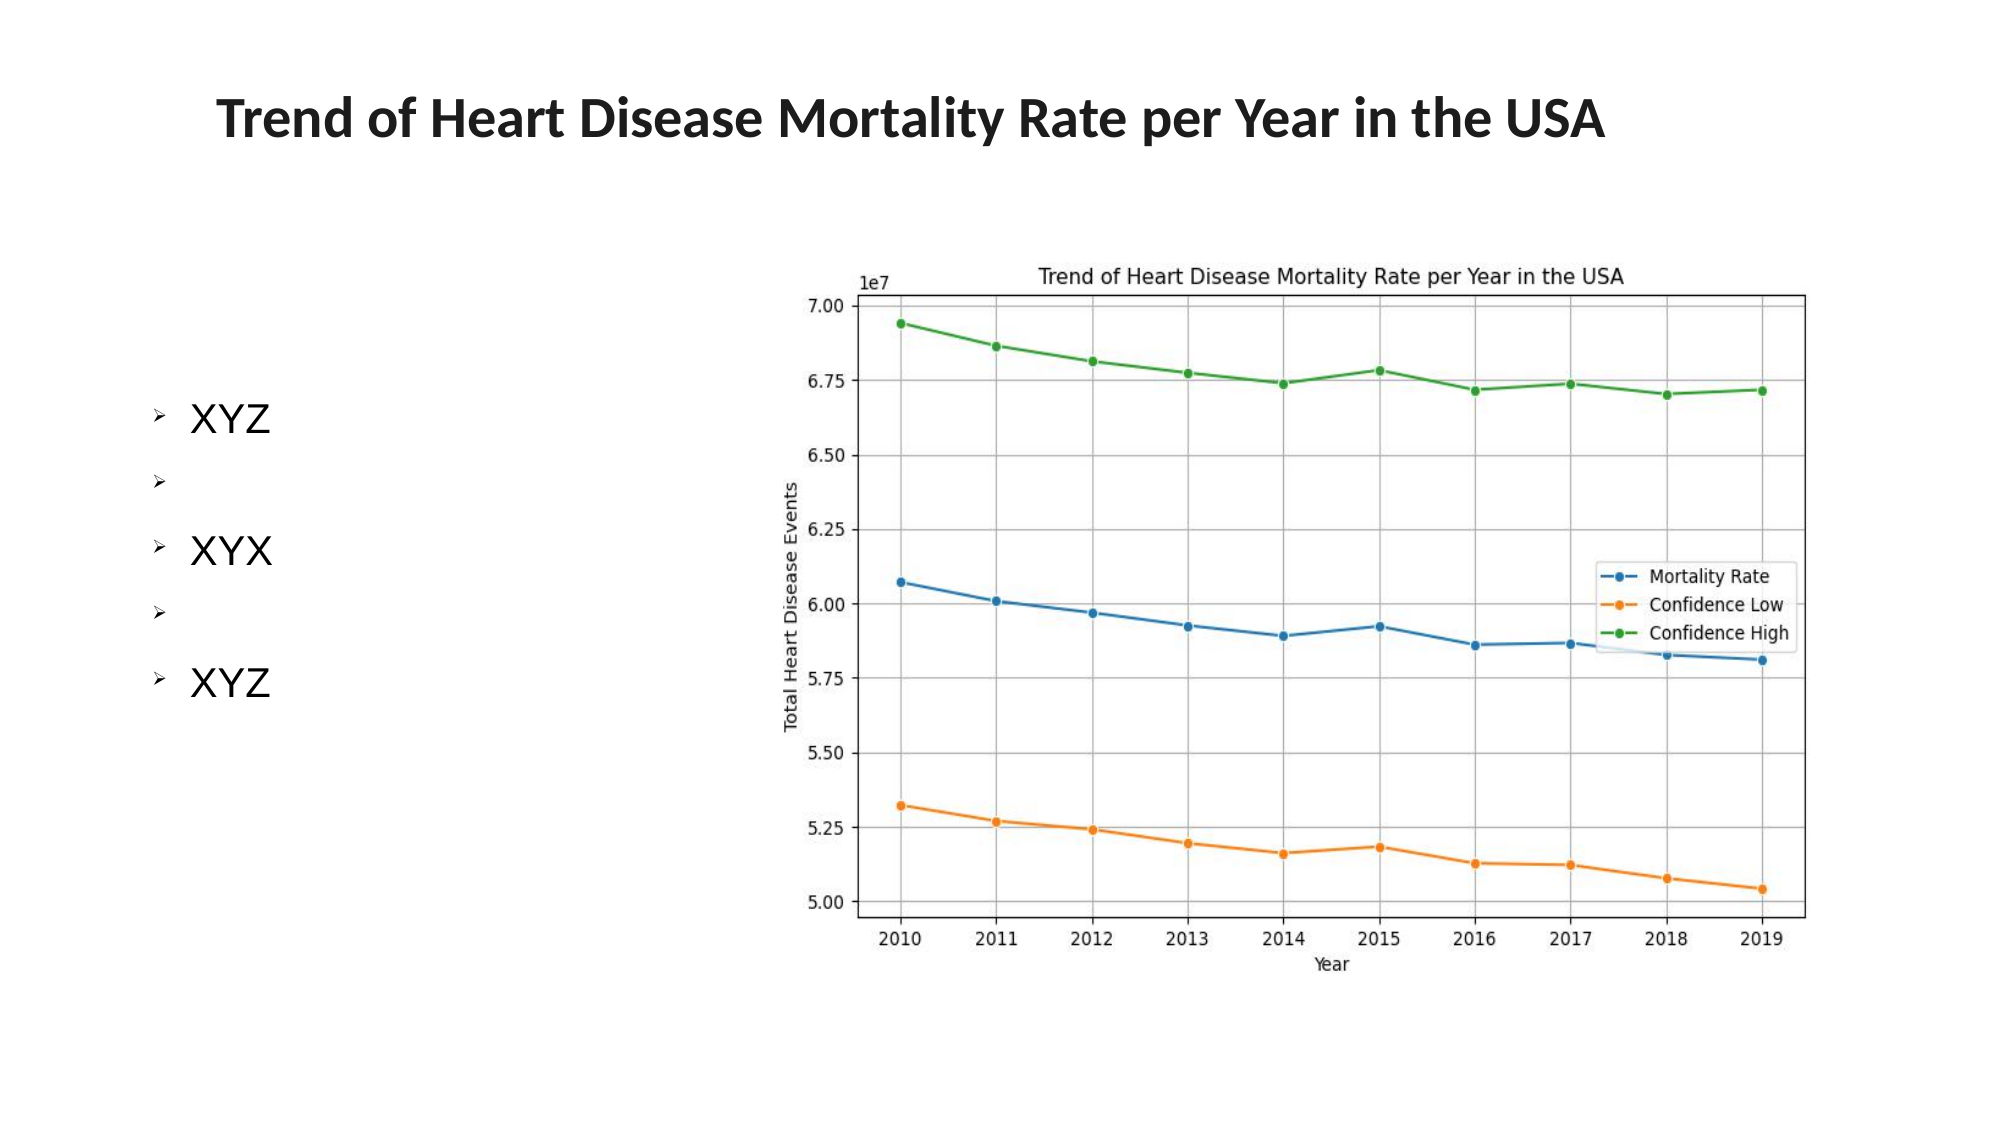

# Trend of Heart Disease Mortality Rate per Year in the USA
XYZ
XYX
XYZ